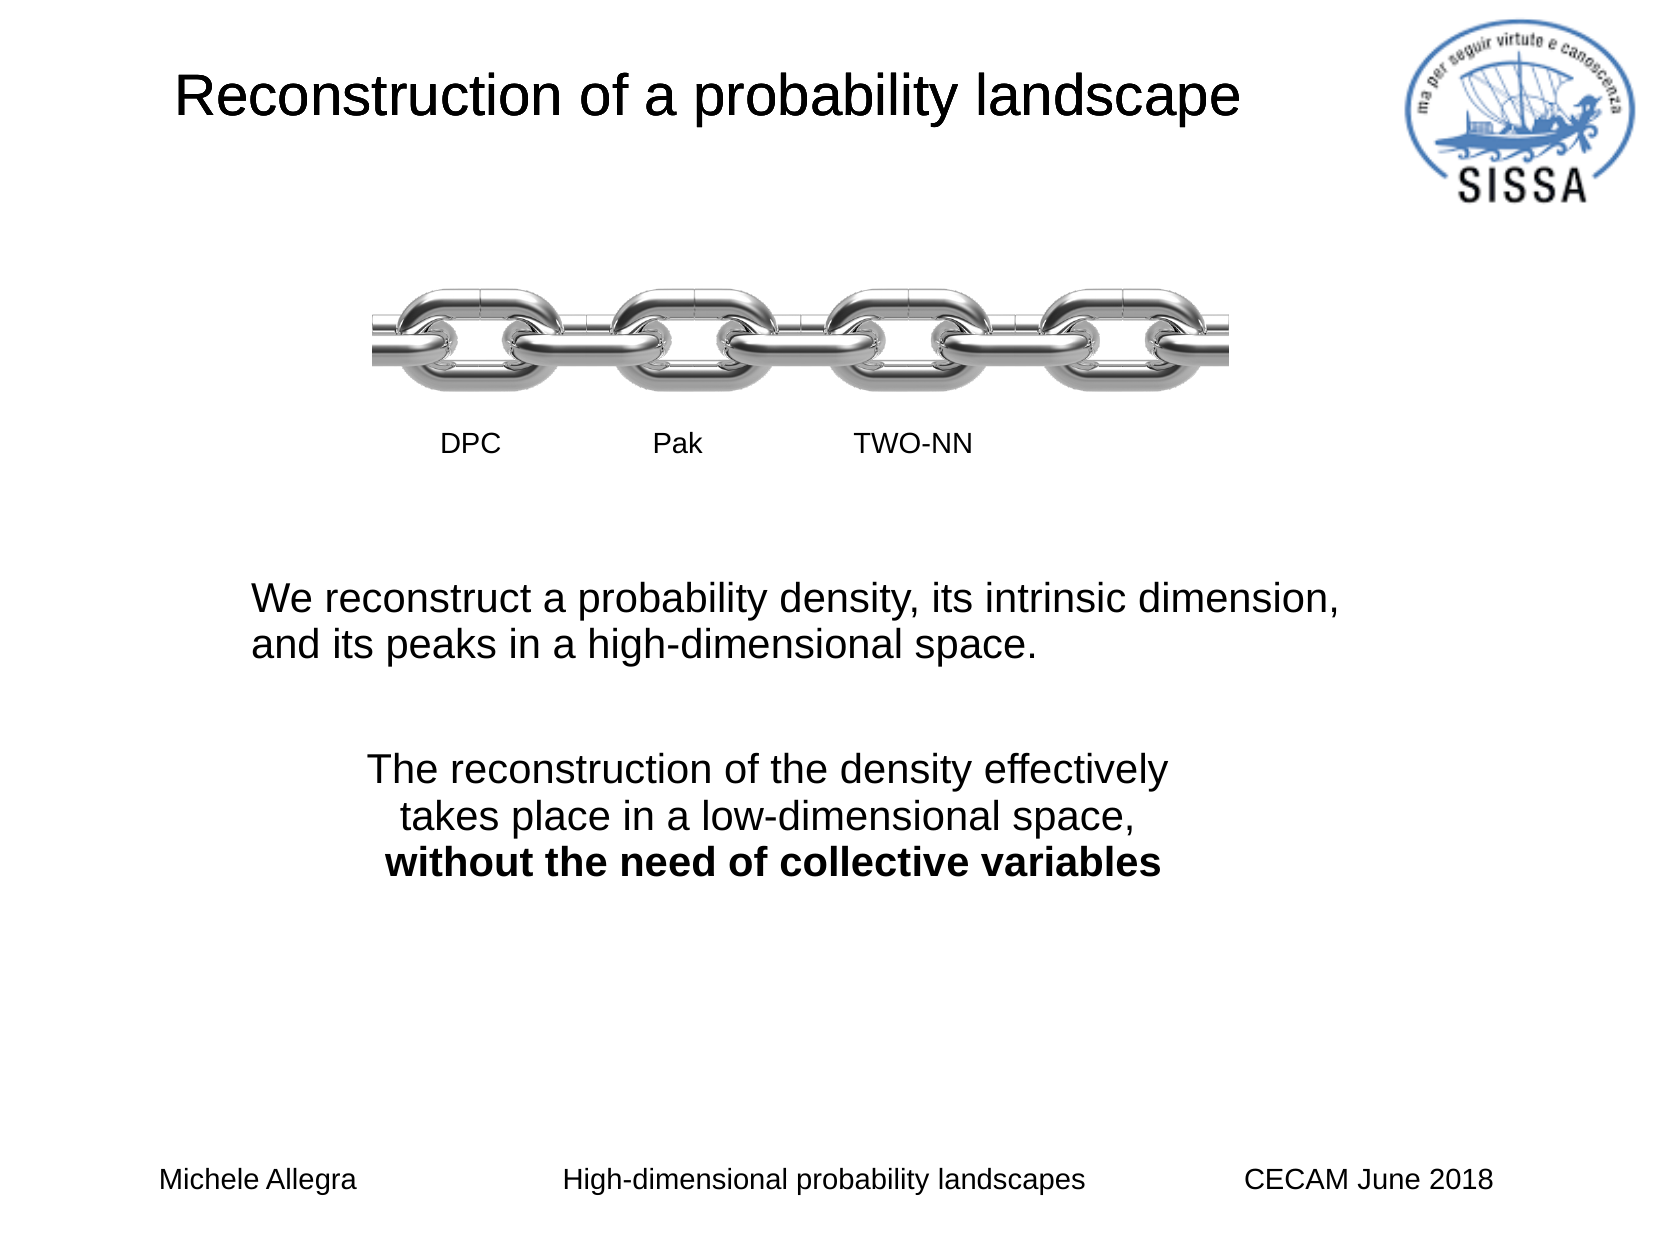

Reconstruction of a probability landscape
Reconstruction of a probability landscape
Reconstruction of a probability landscape
DPC
Pak
TWO-NN
We reconstruct a probability density, its intrinsic dimension, and its peaks in a high-dimensional space.
The reconstruction of the density effectively
takes place in a low-dimensional space,
without the need of collective variables
# Michele Allegra High-dimensional probability landscapes CECAM June 2018